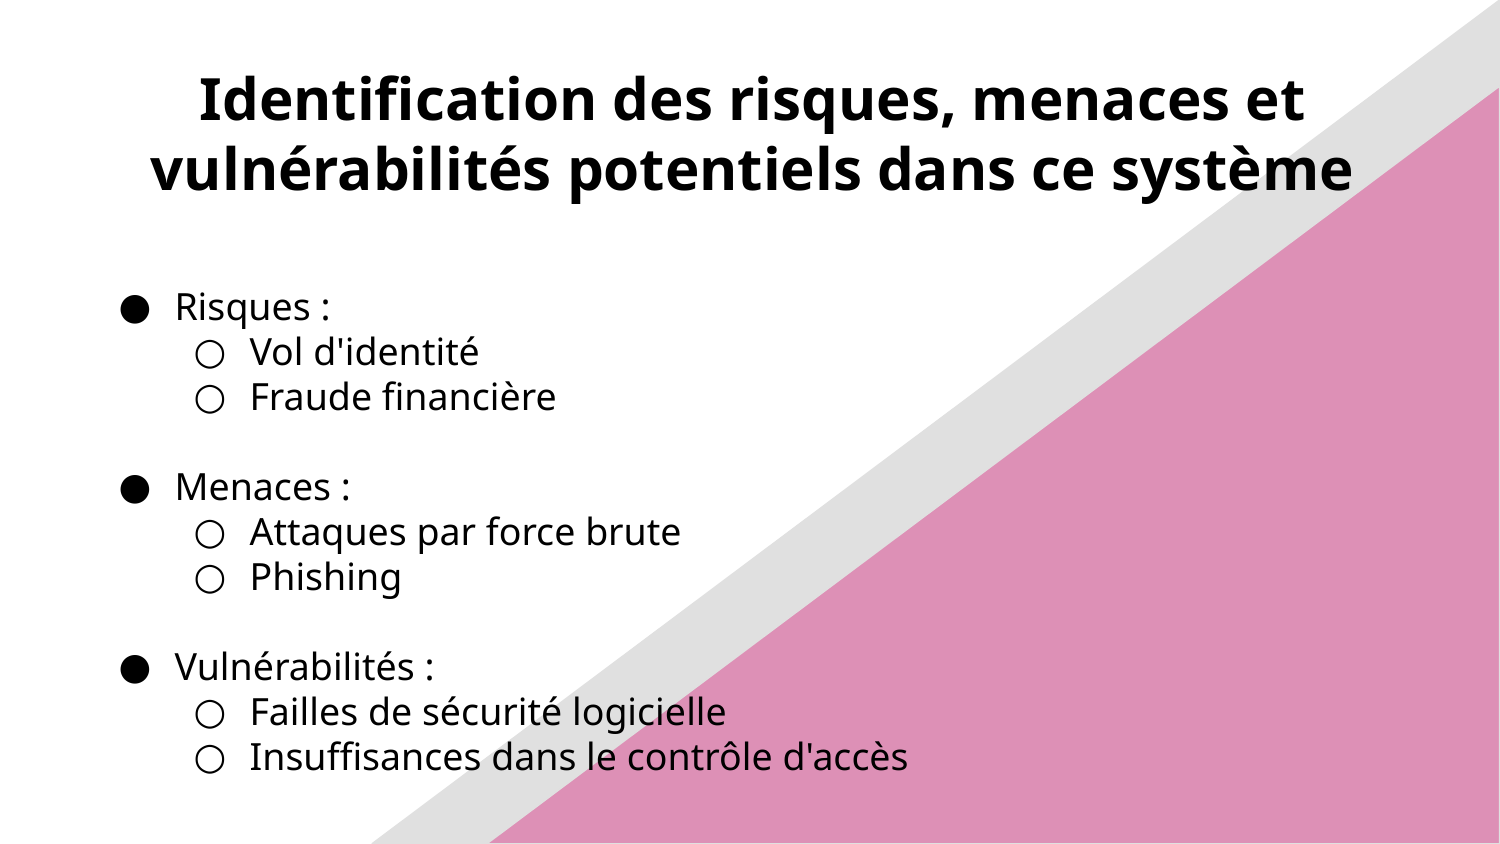

# Identification des risques, menaces et vulnérabilités potentiels dans ce système
Risques :
Vol d'identité
Fraude financière
Menaces :
Attaques par force brute
Phishing
Vulnérabilités :
Failles de sécurité logicielle
Insuffisances dans le contrôle d'accès